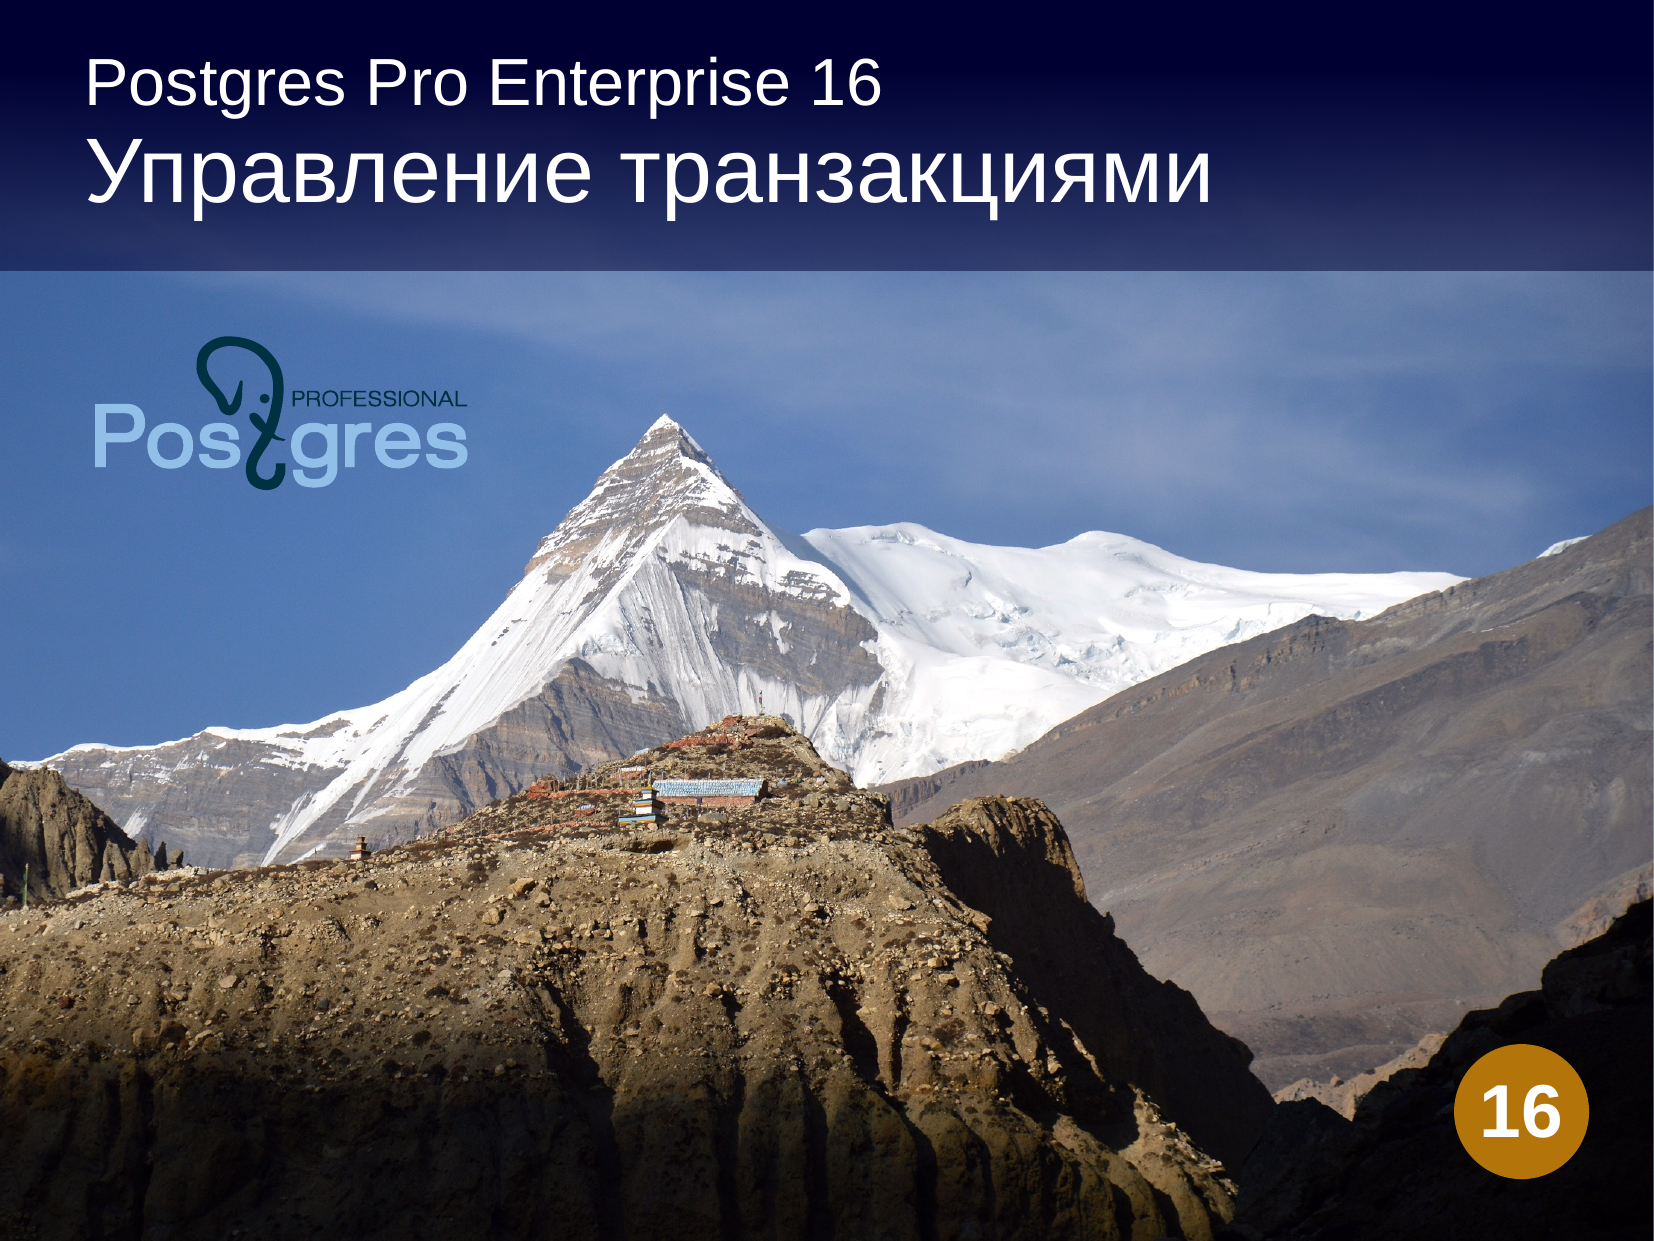

# Postgres Pro Enterprise 16 Управление транзакциями
16